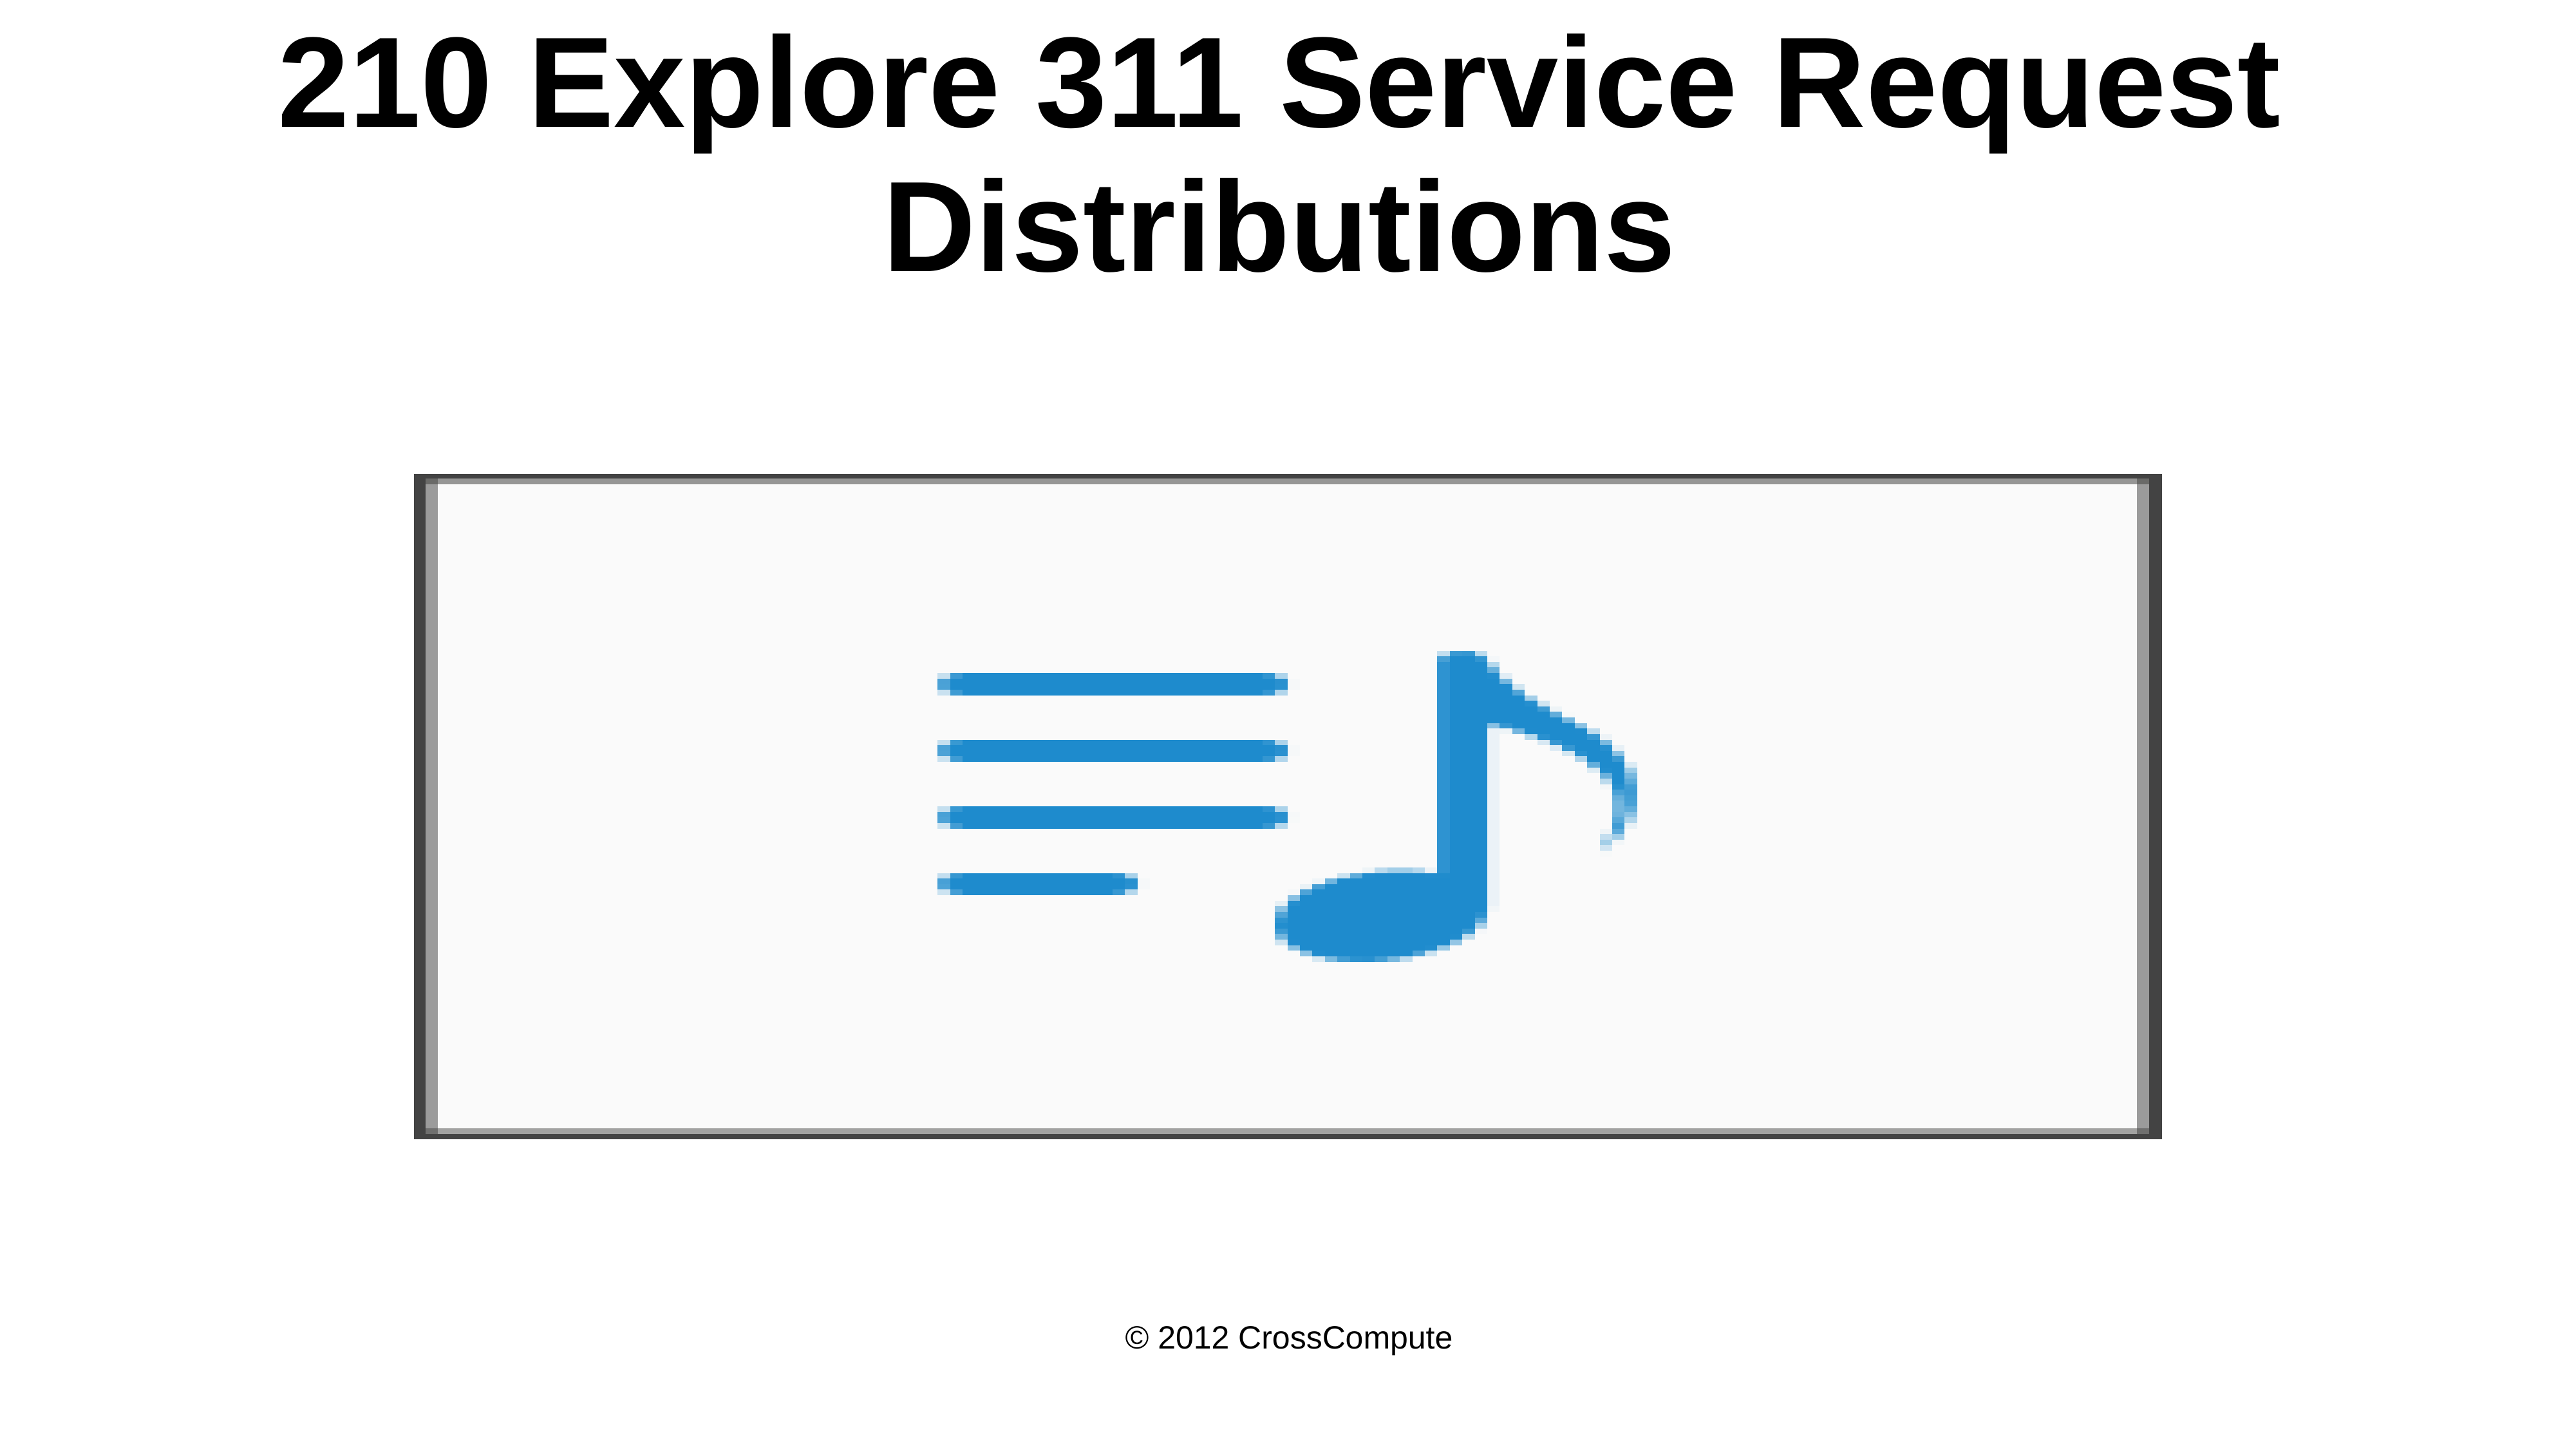

# 210 Explore 311 Service Request Distributions
© 2012 CrossCompute